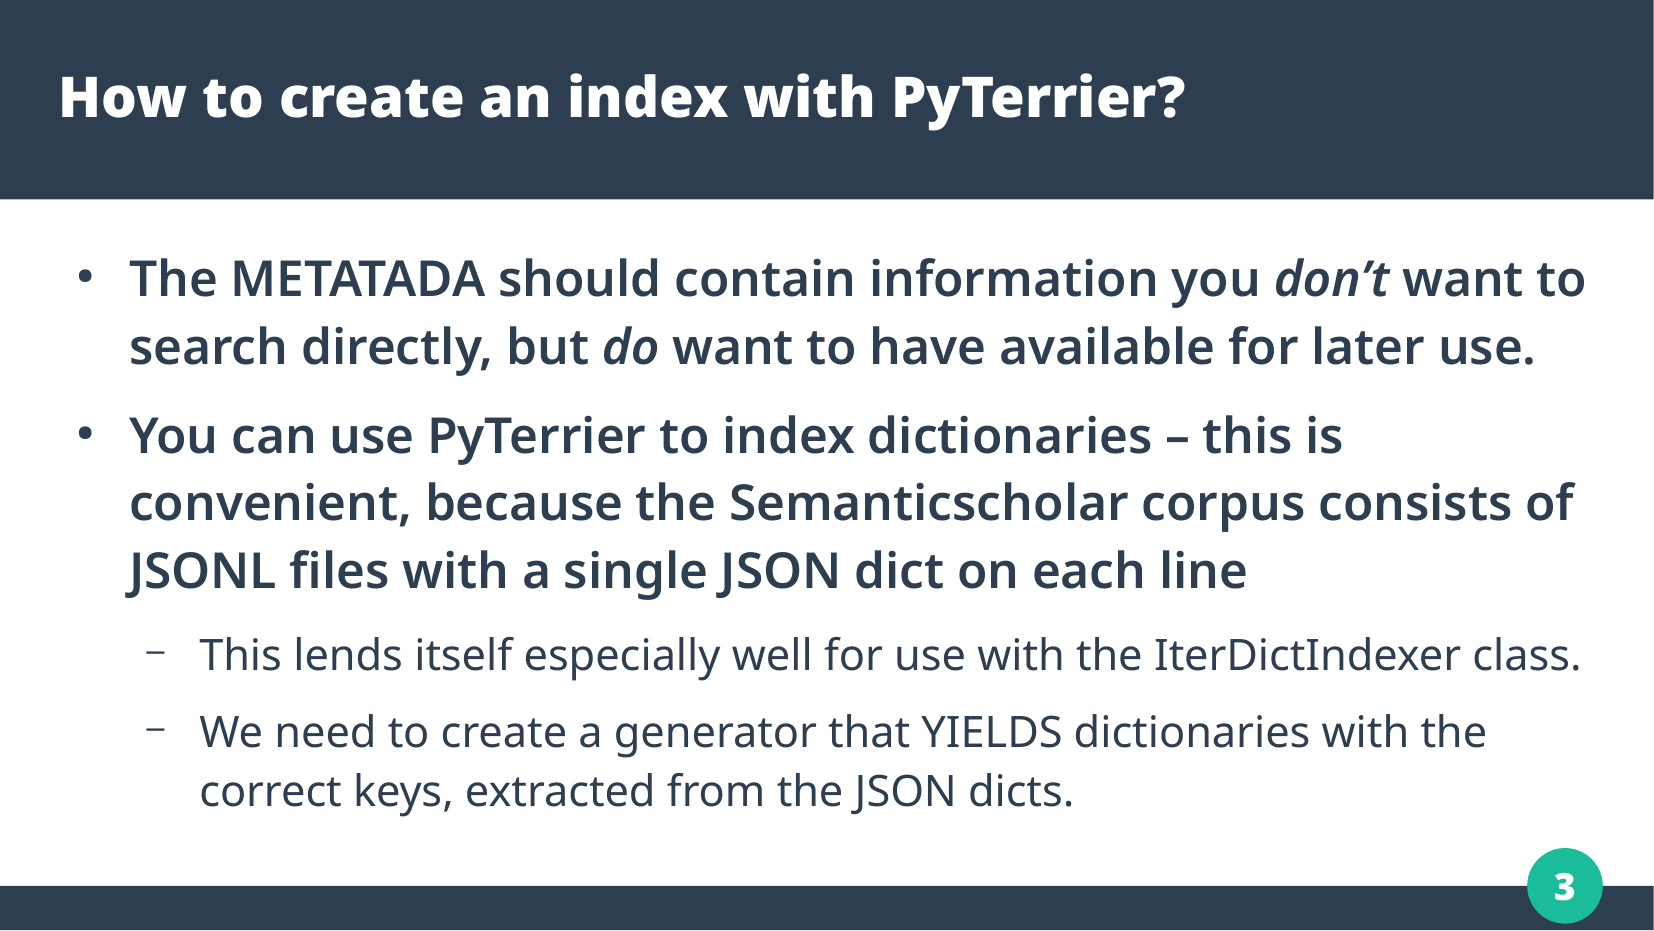

# How to create an index with PyTerrier?
The METATADA should contain information you don’t want to search directly, but do want to have available for later use.
You can use PyTerrier to index dictionaries – this is convenient, because the Semanticscholar corpus consists of JSONL files with a single JSON dict on each line
This lends itself especially well for use with the IterDictIndexer class.
We need to create a generator that YIELDS dictionaries with the correct keys, extracted from the JSON dicts.